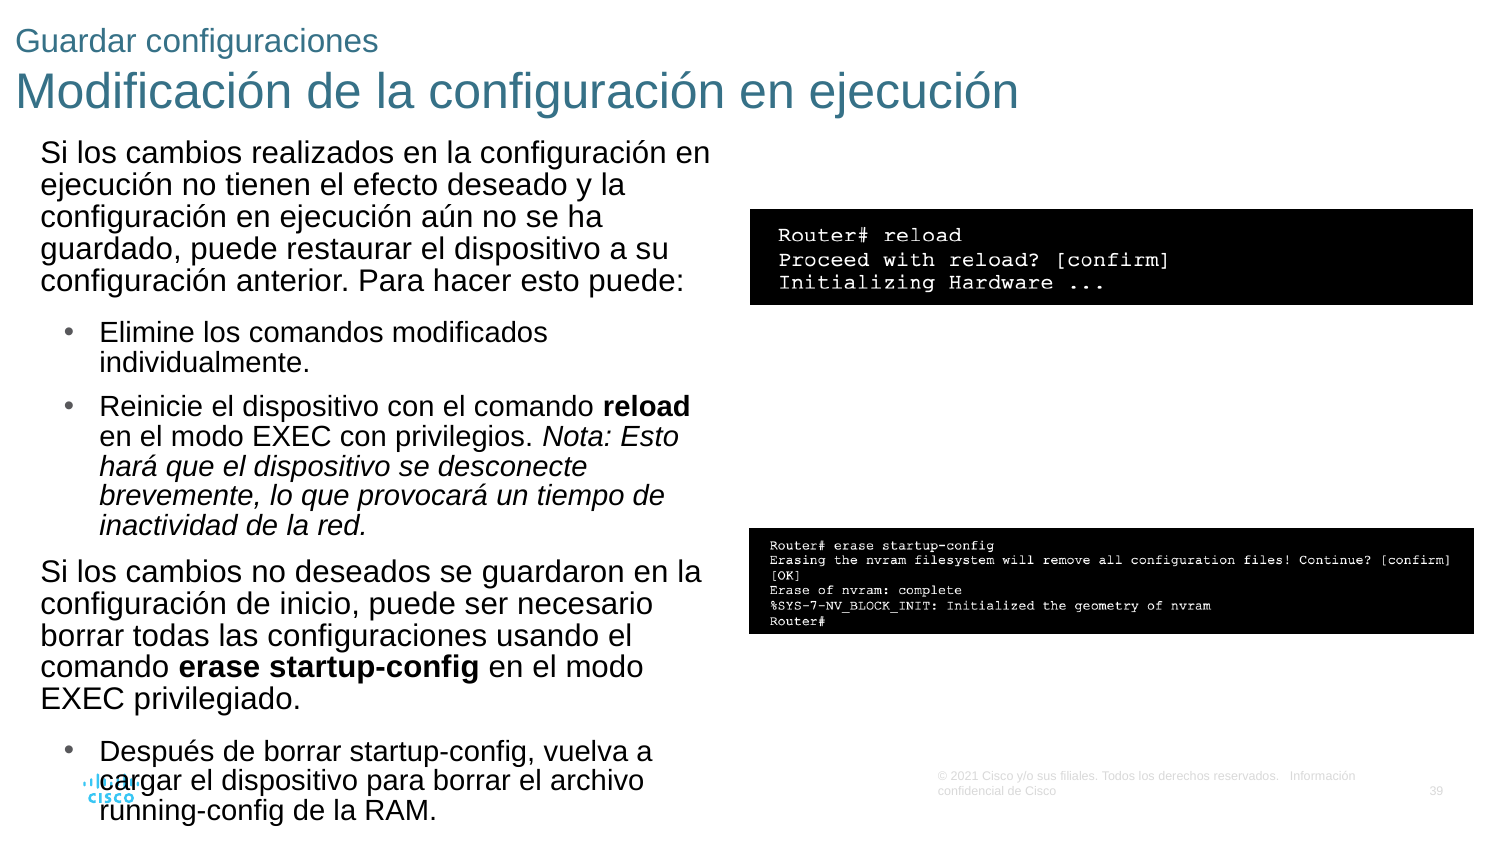

# Guardar configuraciones Modificación de la configuración en ejecución
Si los cambios realizados en la configuración en ejecución no tienen el efecto deseado y la configuración en ejecución aún no se ha guardado, puede restaurar el dispositivo a su configuración anterior. Para hacer esto puede:
Elimine los comandos modificados individualmente.
Reinicie el dispositivo con el comando reload en el modo EXEC con privilegios. Nota: Esto hará que el dispositivo se desconecte brevemente, lo que provocará un tiempo de inactividad de la red.
Si los cambios no deseados se guardaron en la configuración de inicio, puede ser necesario borrar todas las configuraciones usando el comando erase startup-config en el modo EXEC privilegiado.
Después de borrar startup-config, vuelva a cargar el dispositivo para borrar el archivo running-config de la RAM.